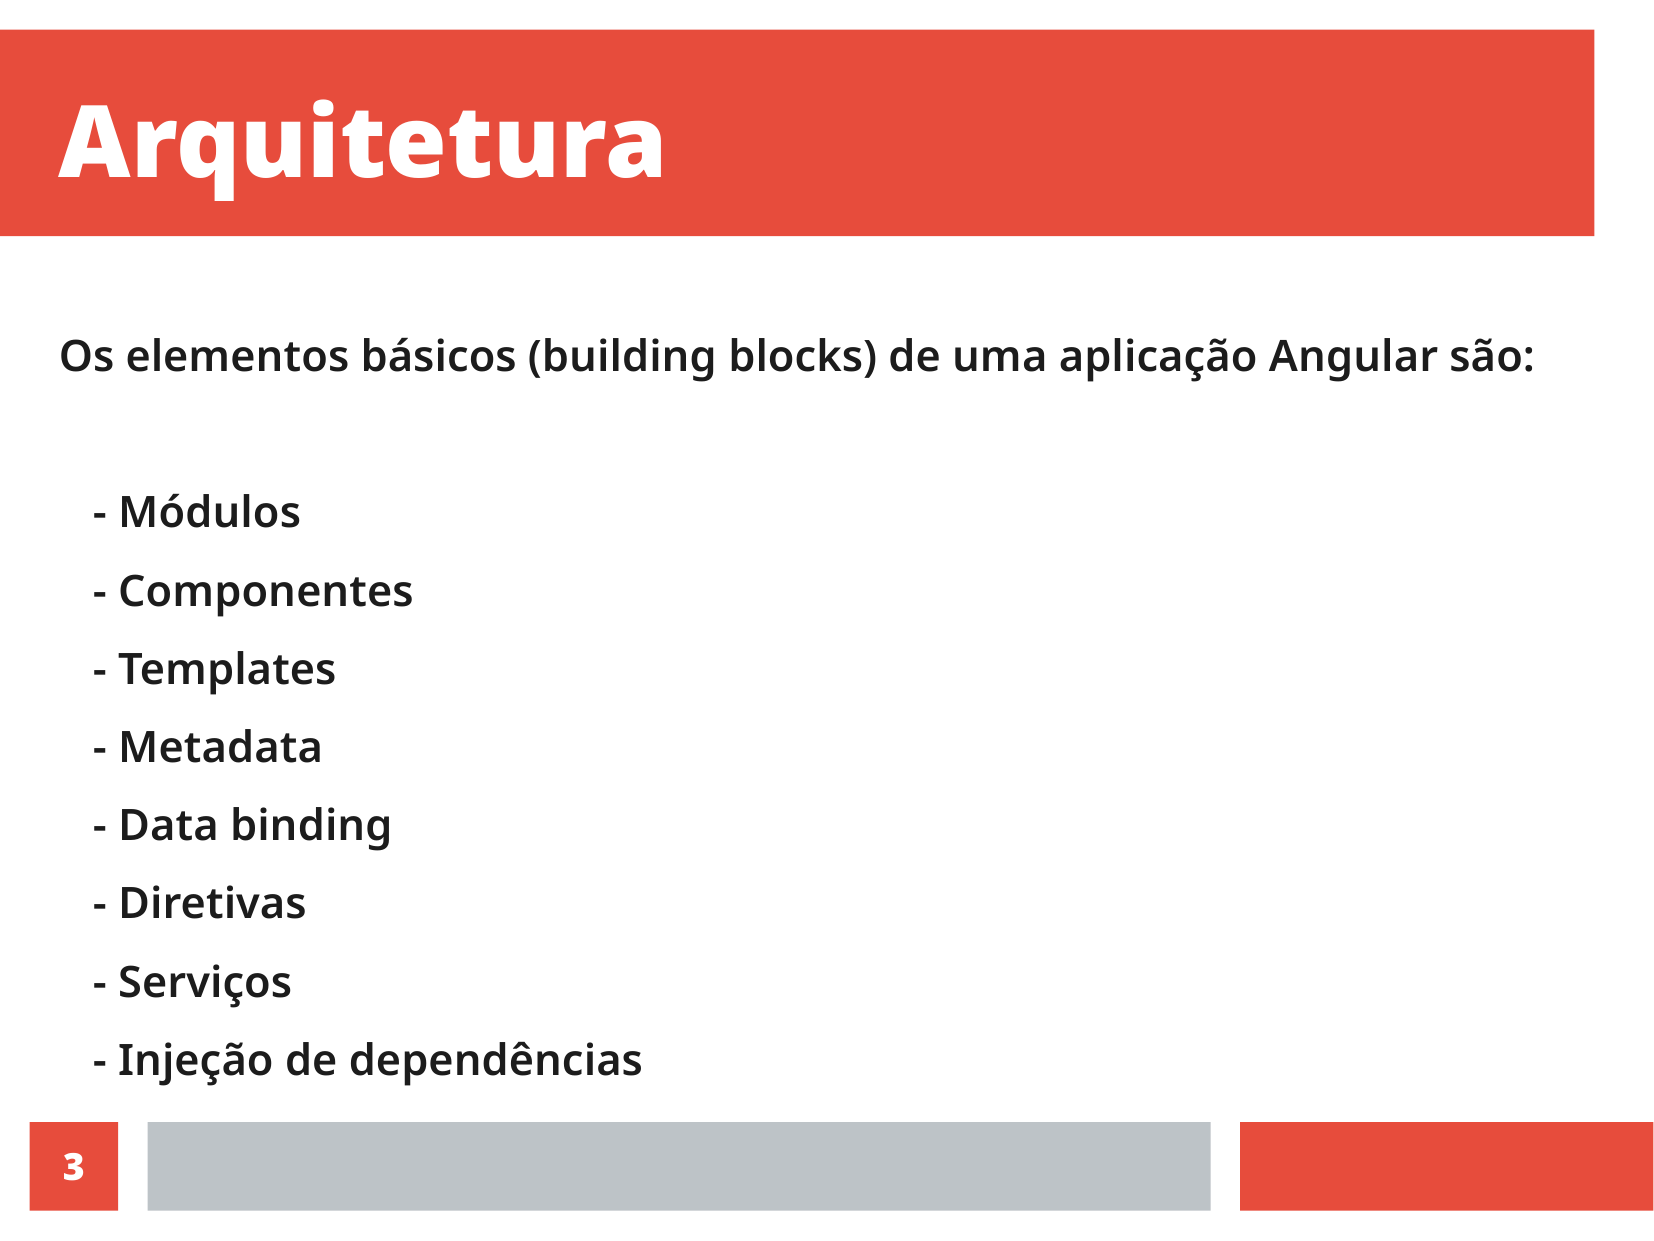

# Arquitetura
Os elementos básicos (building blocks) de uma aplicação Angular são:
 - Módulos
 - Componentes
 - Templates
 - Metadata
 - Data binding
 - Diretivas
 - Serviços
 - Injeção de dependências
3